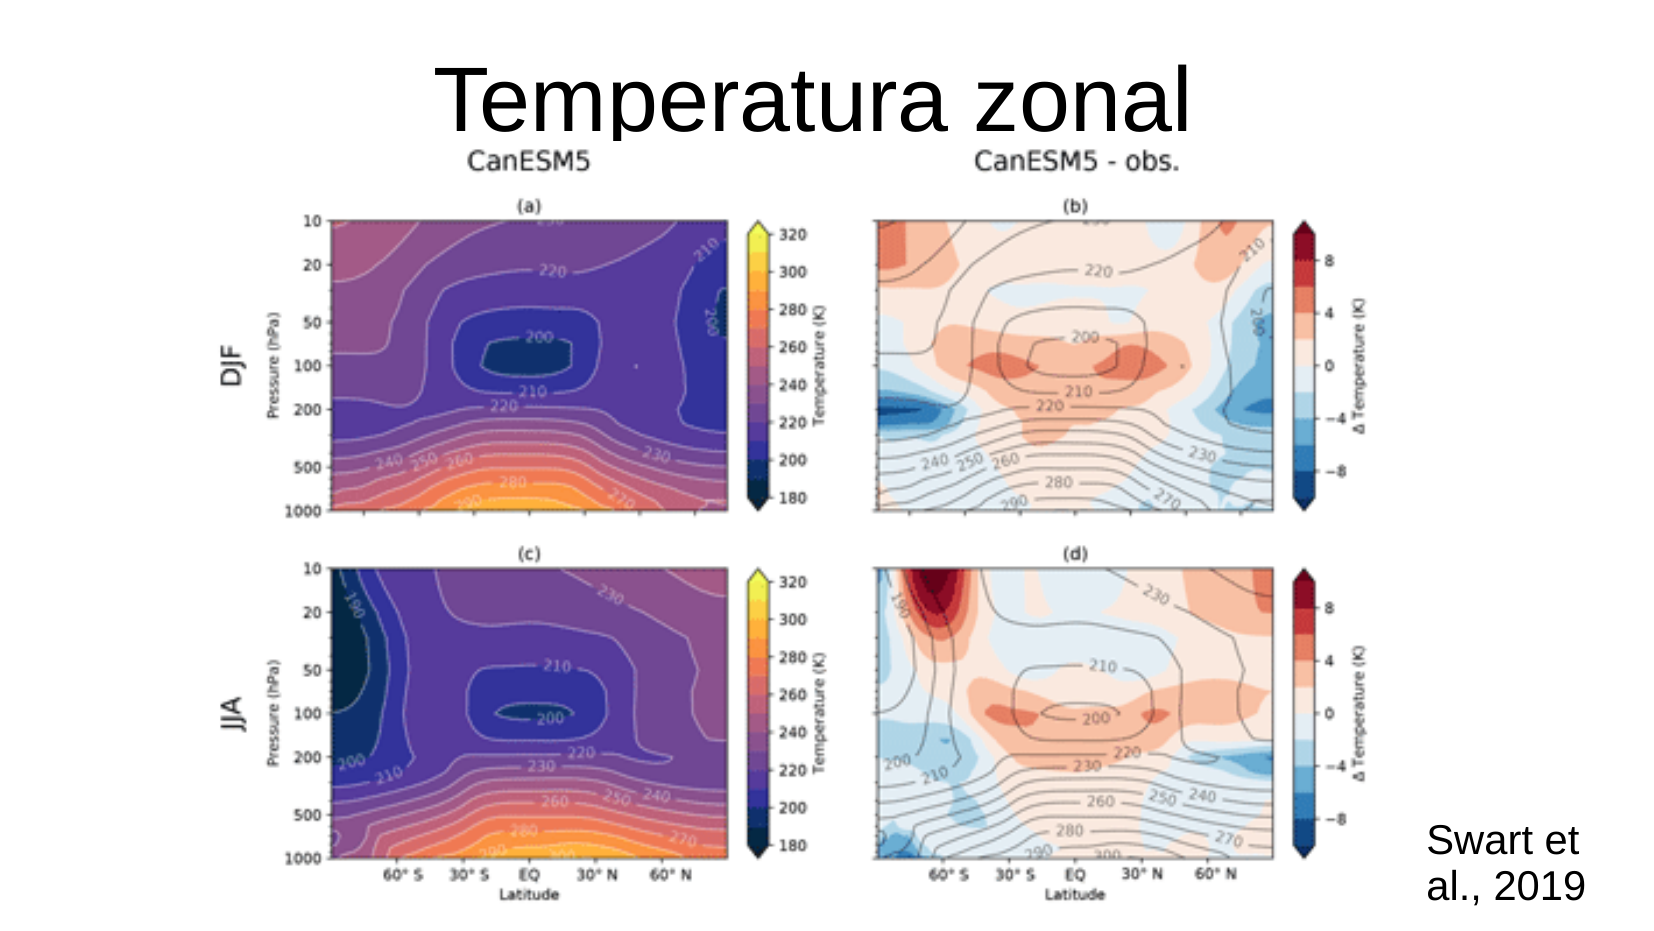

# Temperatura zonal
Swart et al., 2019